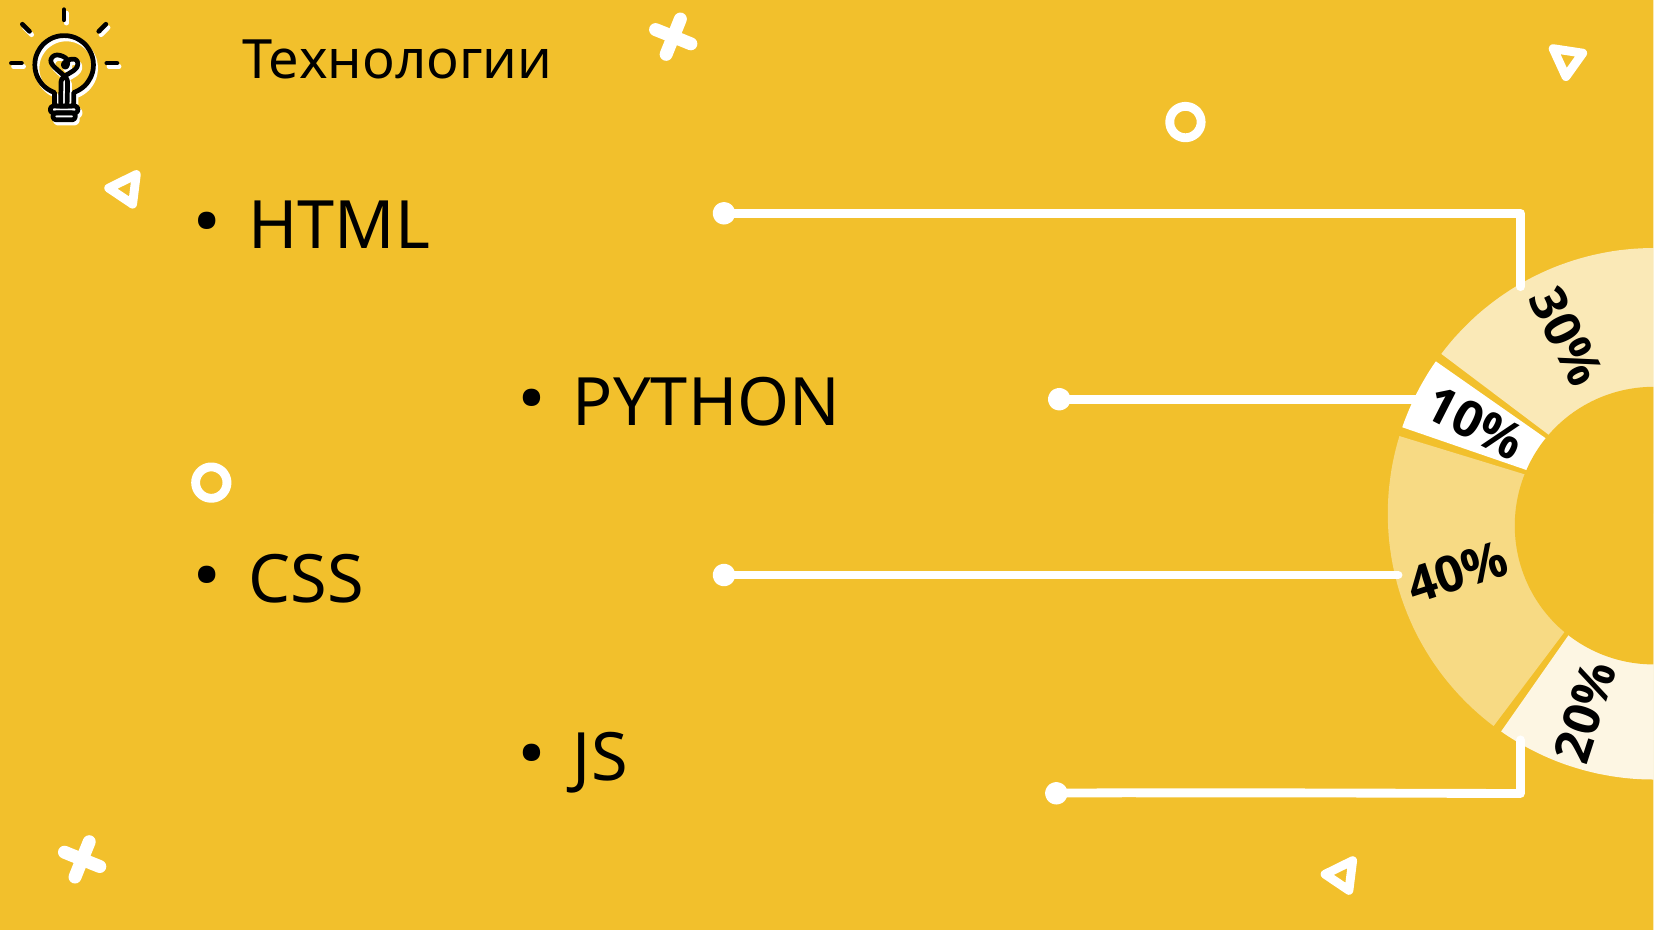

Технологии
#
HTML
30%
10%
40%
20%
PYTHON
CSS
JS